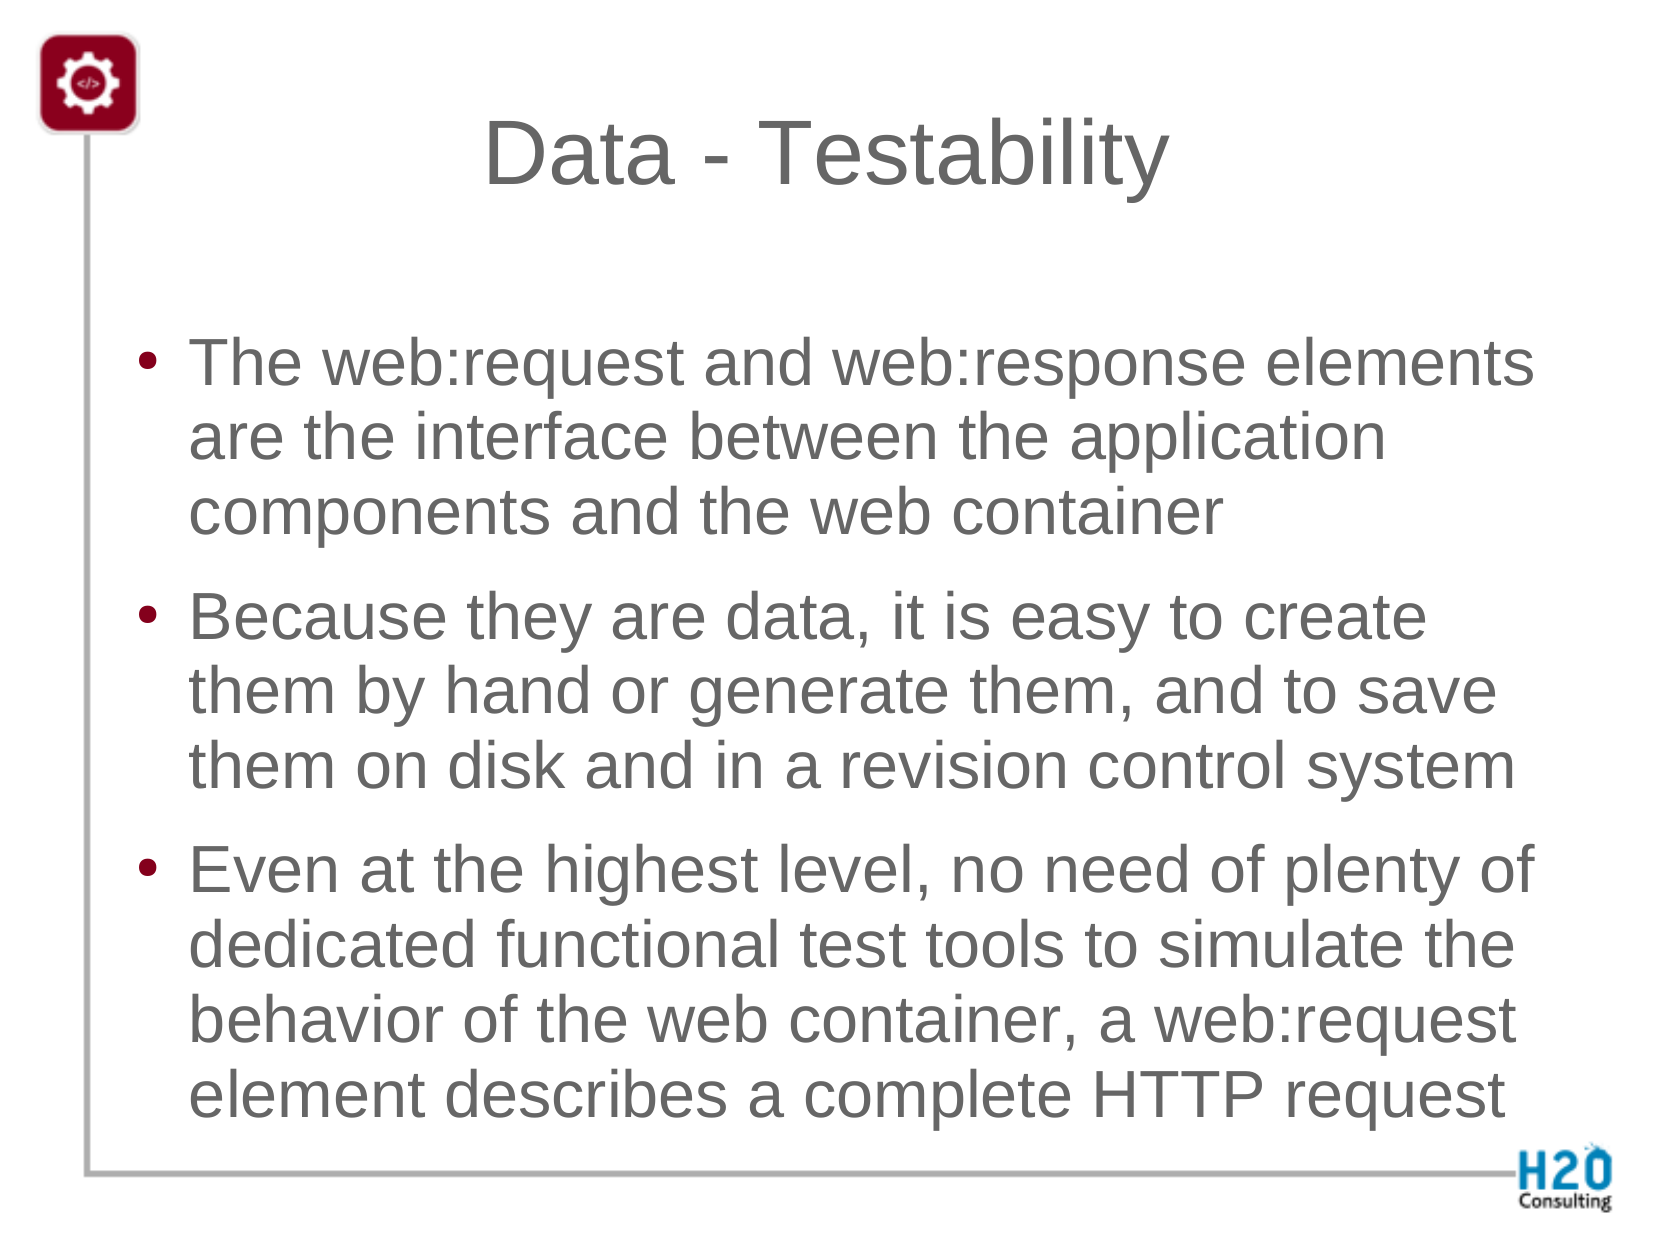

# Data - Testability
The web:request and web:response elements are the interface between the application components and the web container
Because they are data, it is easy to create them by hand or generate them, and to save them on disk and in a revision control system
Even at the highest level, no need of plenty of dedicated functional test tools to simulate the behavior of the web container, a web:request element describes a complete HTTP request